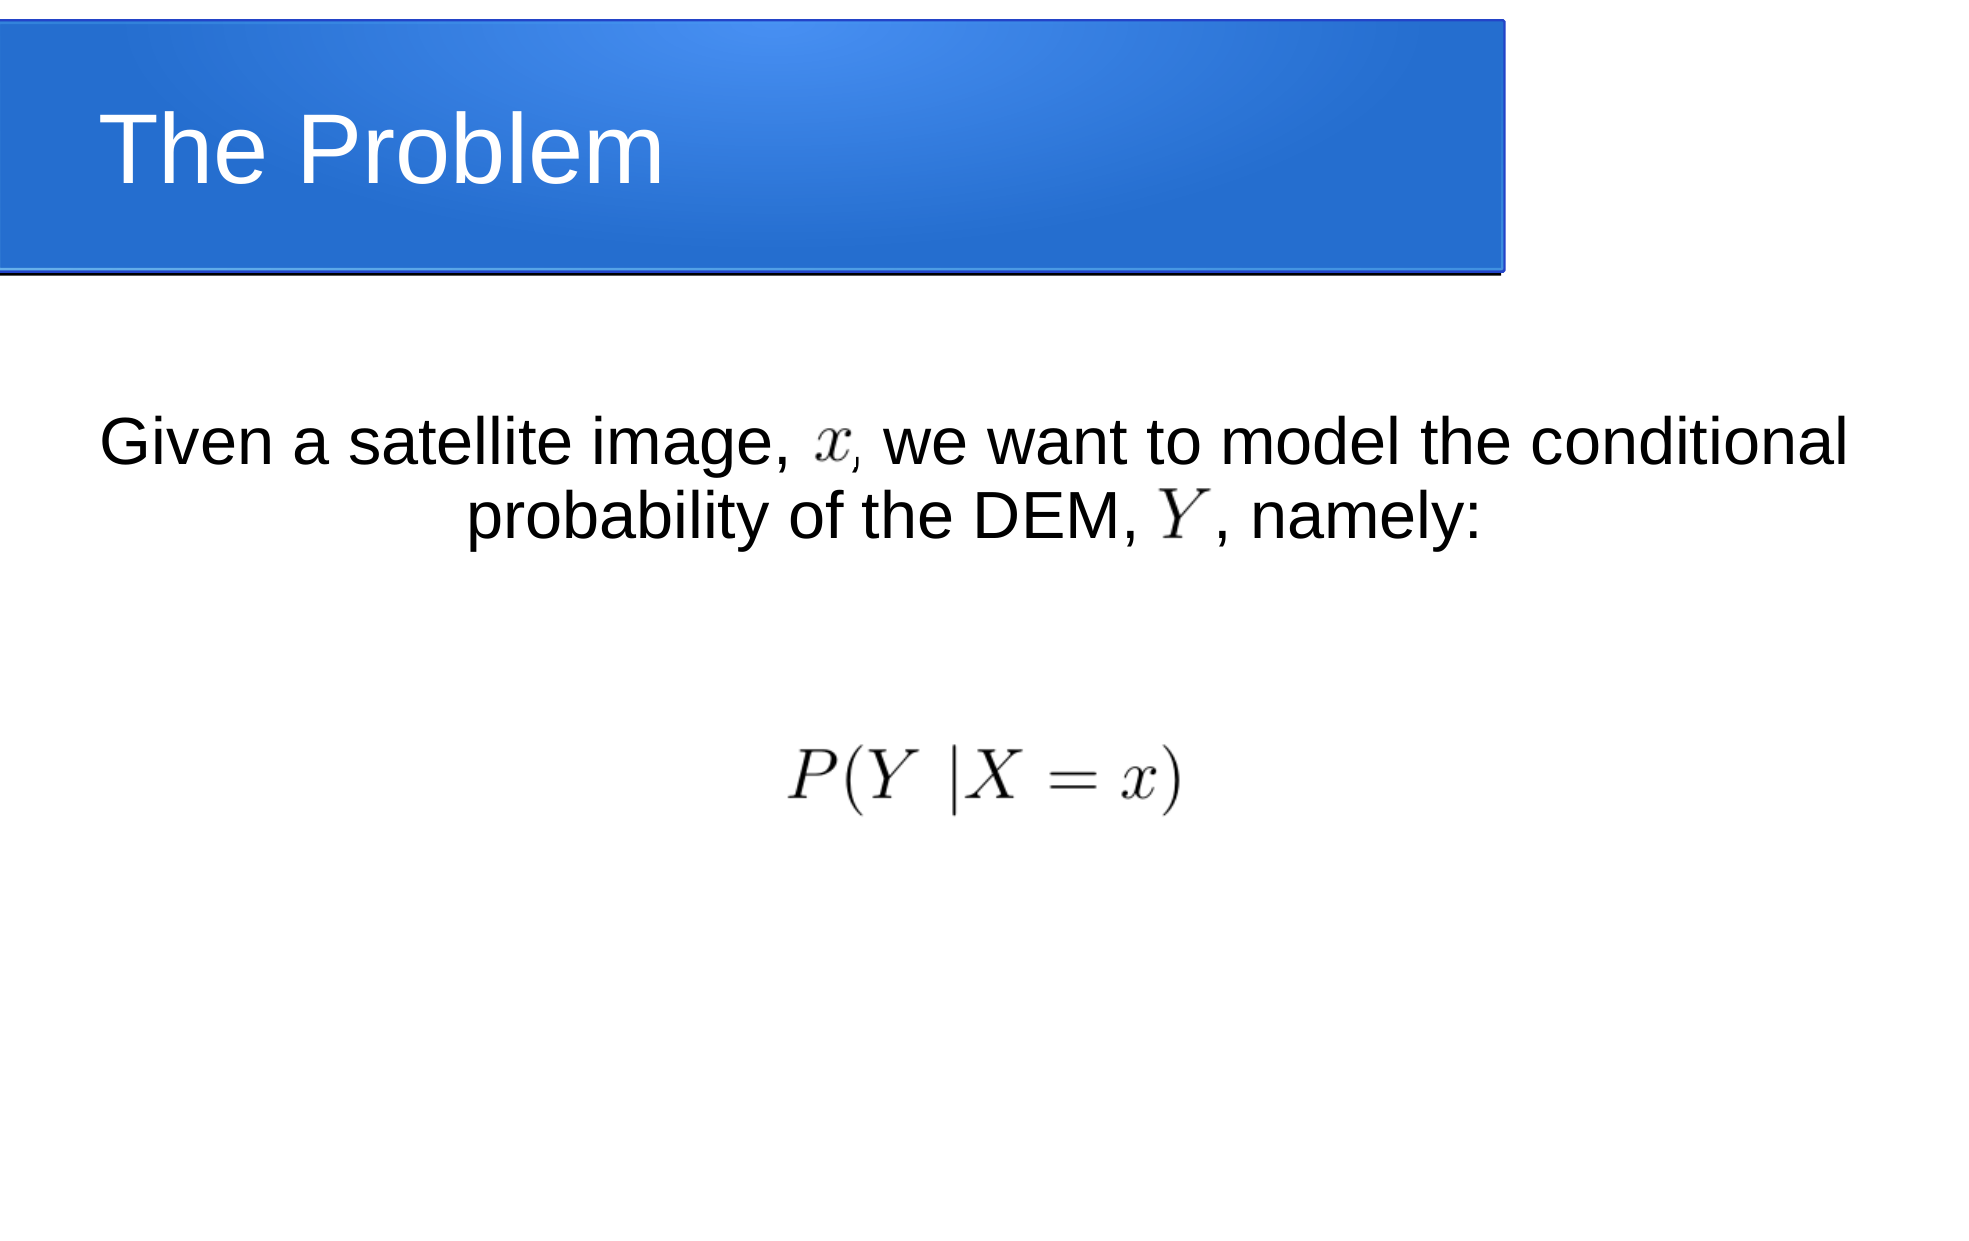

# The Problem
Given a satellite image, , we want to model the conditional probability of the DEM, , namely: